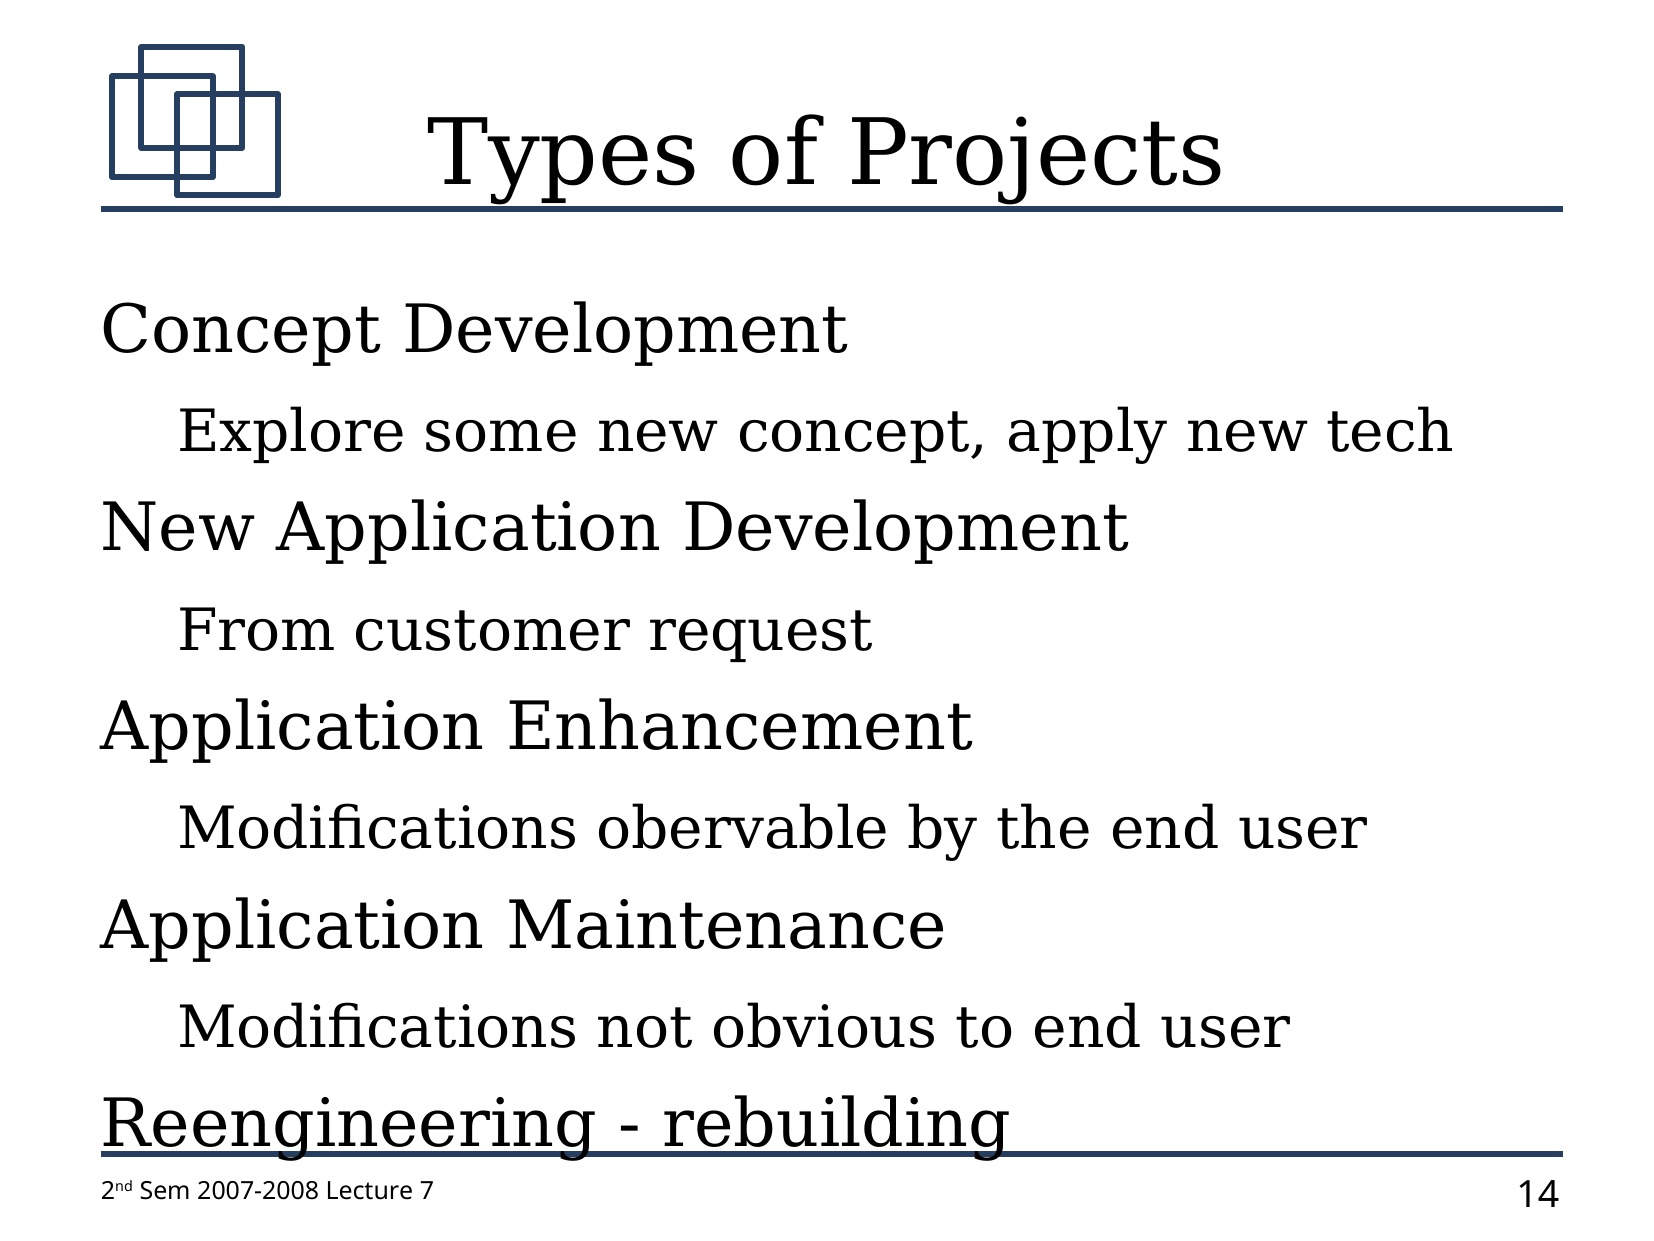

# Types of Projects
Concept Development
Explore some new concept, apply new tech
New Application Development
From customer request
Application Enhancement
Modifications obervable by the end user
Application Maintenance
Modifications not obvious to end user
Reengineering - rebuilding